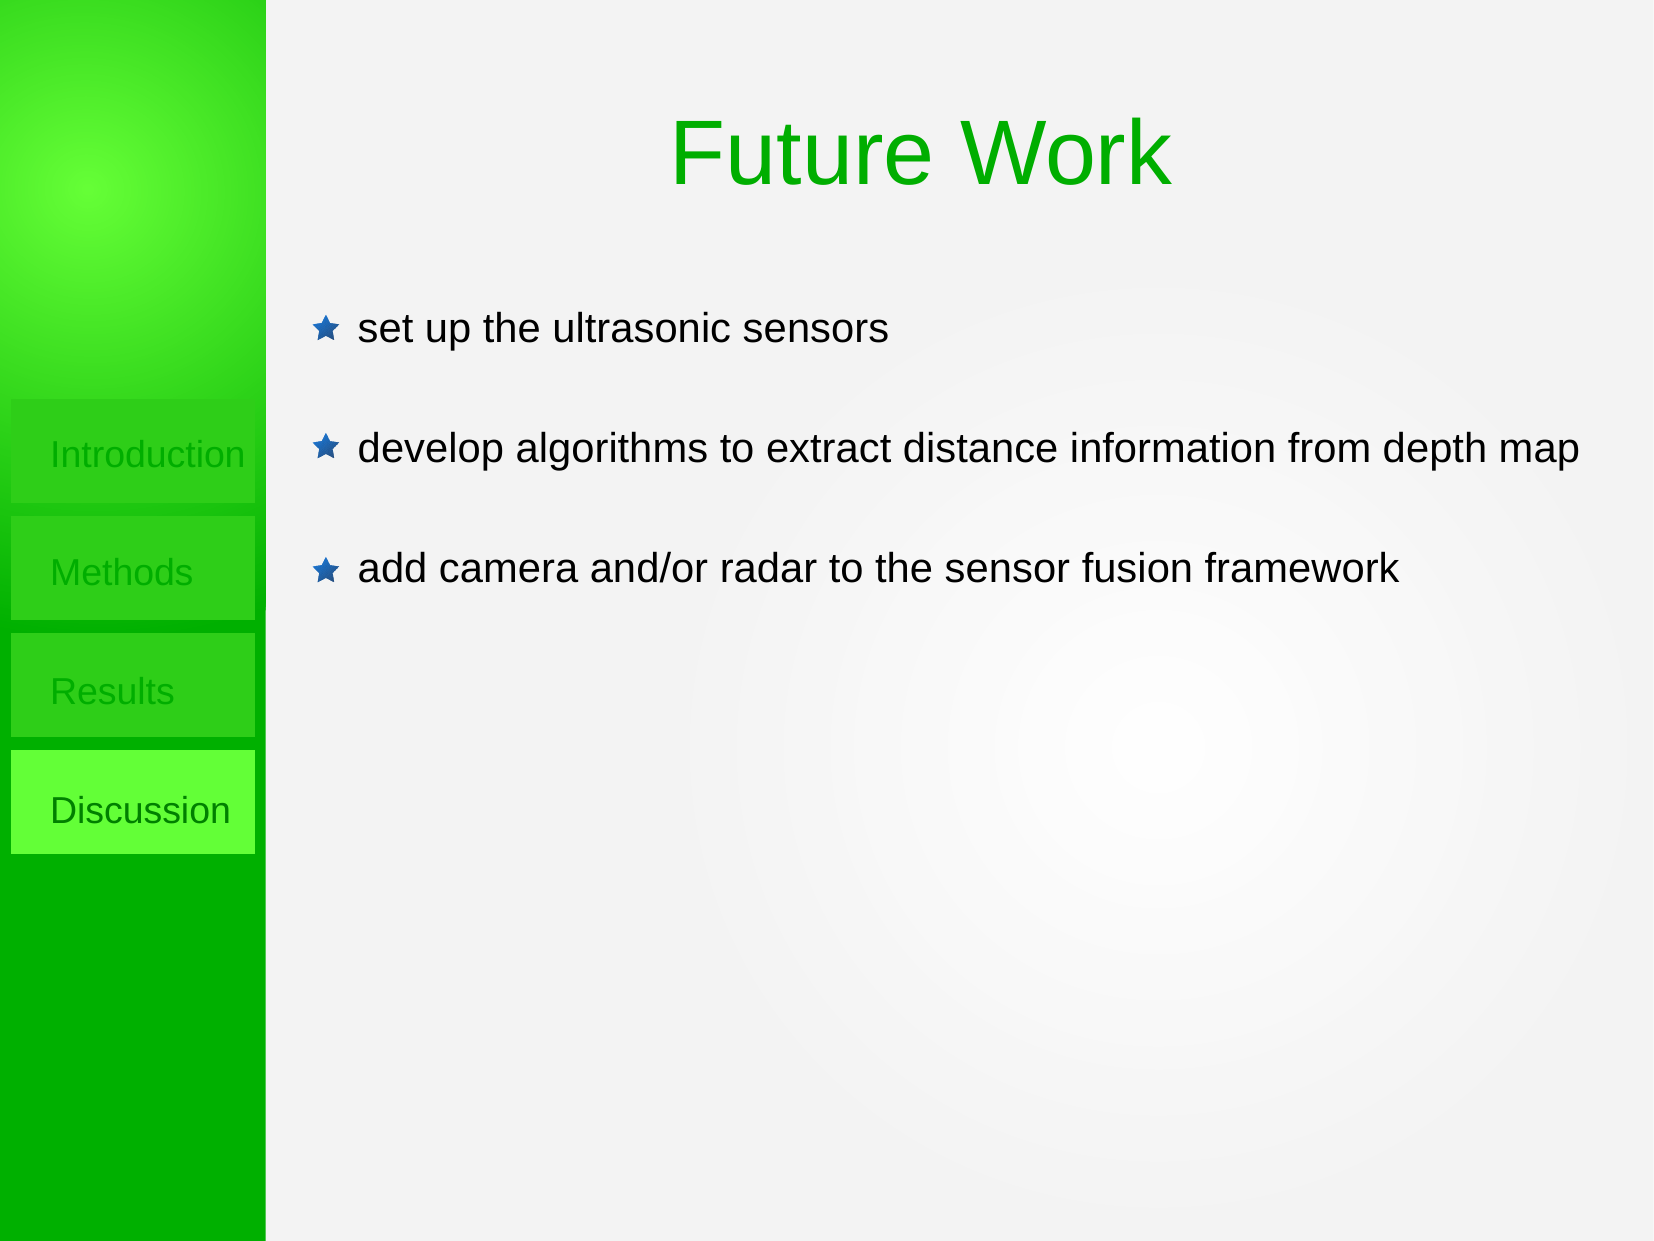

# Future Work
set up the ultrasonic sensors
develop algorithms to extract distance information from depth map
add camera and/or radar to the sensor fusion framework
Introduction
Methods
Results
Discussion